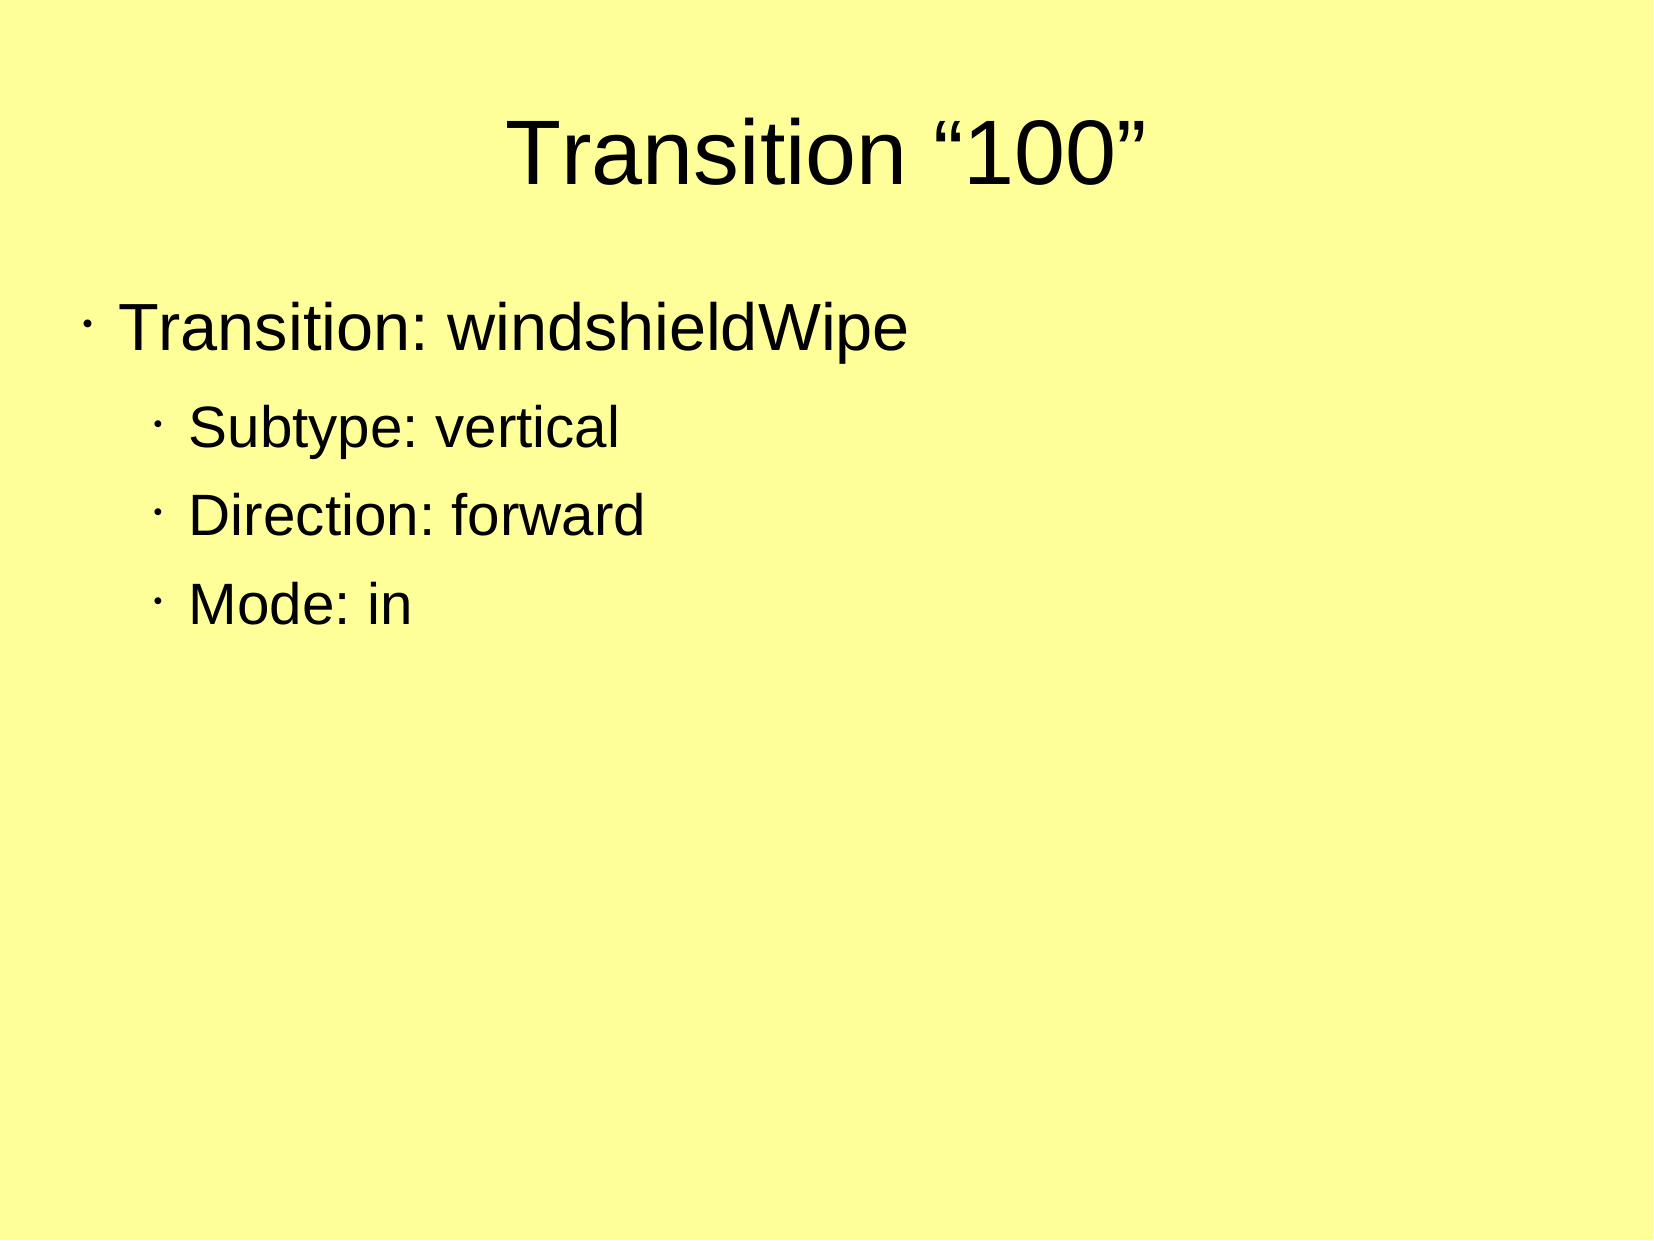

# Transition “100”
Transition: windshieldWipe
Subtype: vertical
Direction: forward
Mode: in